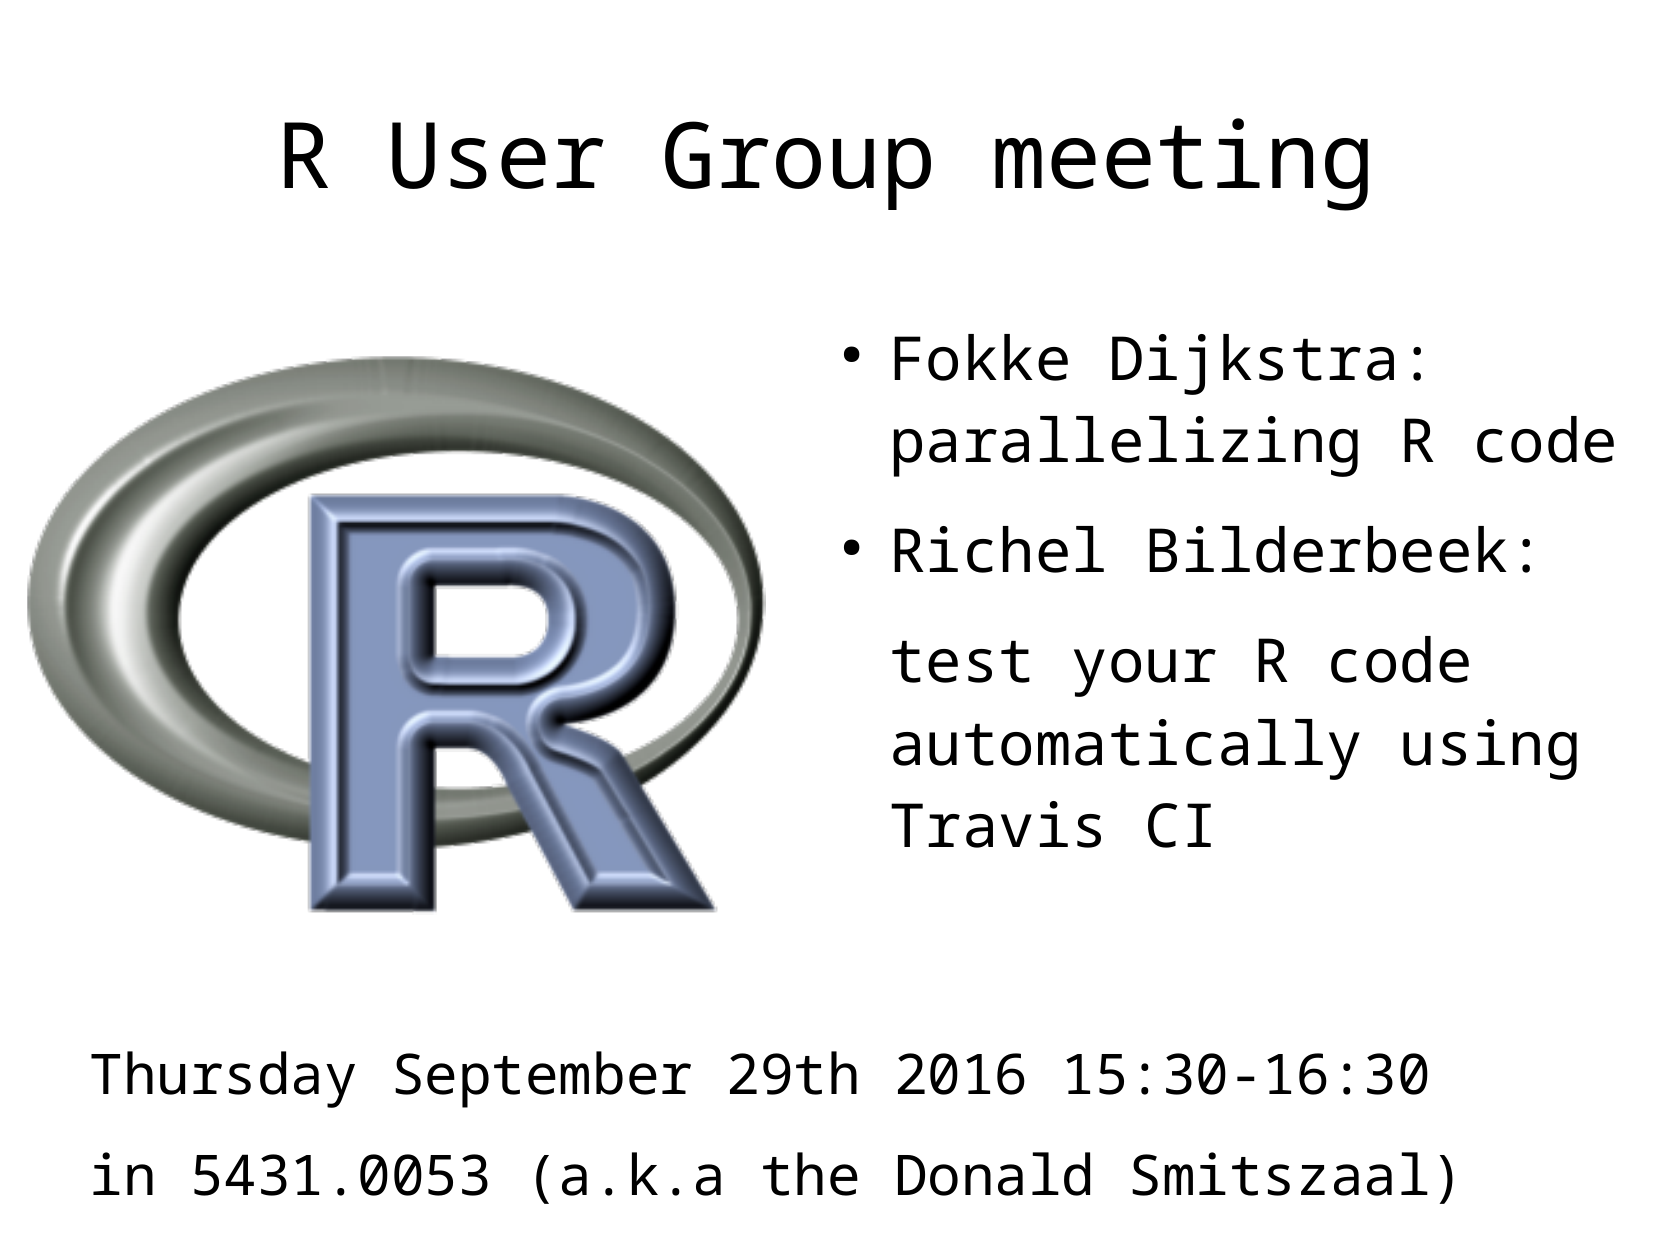

# R User Group meeting
Fokke Dijkstra: parallelizing R code
Richel Bilderbeek:
test your R code automatically using Travis CI
Thursday September 29th 2016 15:30-16:30
in 5431.0053 (a.k.a the Donald Smitszaal)